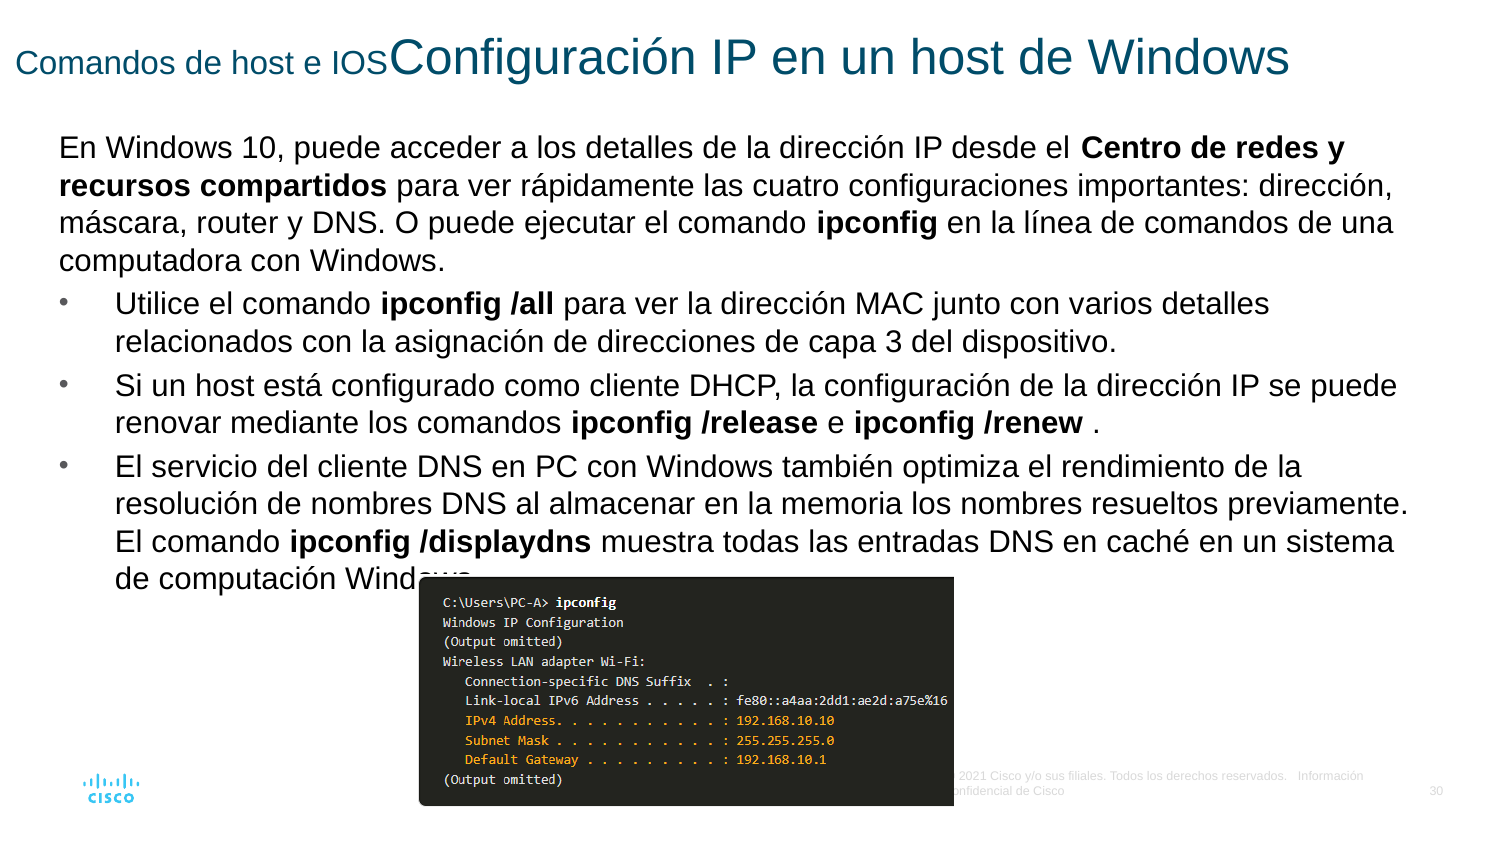

# Comandos de host e IOSConfiguración IP en un host de Windows
En Windows 10, puede acceder a los detalles de la dirección IP desde el Centro de redes y recursos compartidos para ver rápidamente las cuatro configuraciones importantes: dirección, máscara, router y DNS. O puede ejecutar el comando ipconfig en la línea de comandos de una computadora con Windows.
Utilice el comando ipconfig /all para ver la dirección MAC junto con varios detalles relacionados con la asignación de direcciones de capa 3 del dispositivo.
Si un host está configurado como cliente DHCP, la configuración de la dirección IP se puede renovar mediante los comandos ipconfig /release e ipconfig /renew .
El servicio del cliente DNS en PC con Windows también optimiza el rendimiento de la resolución de nombres DNS al almacenar en la memoria los nombres resueltos previamente. El comando ipconfig /displaydns muestra todas las entradas DNS en caché en un sistema de computación Windows.